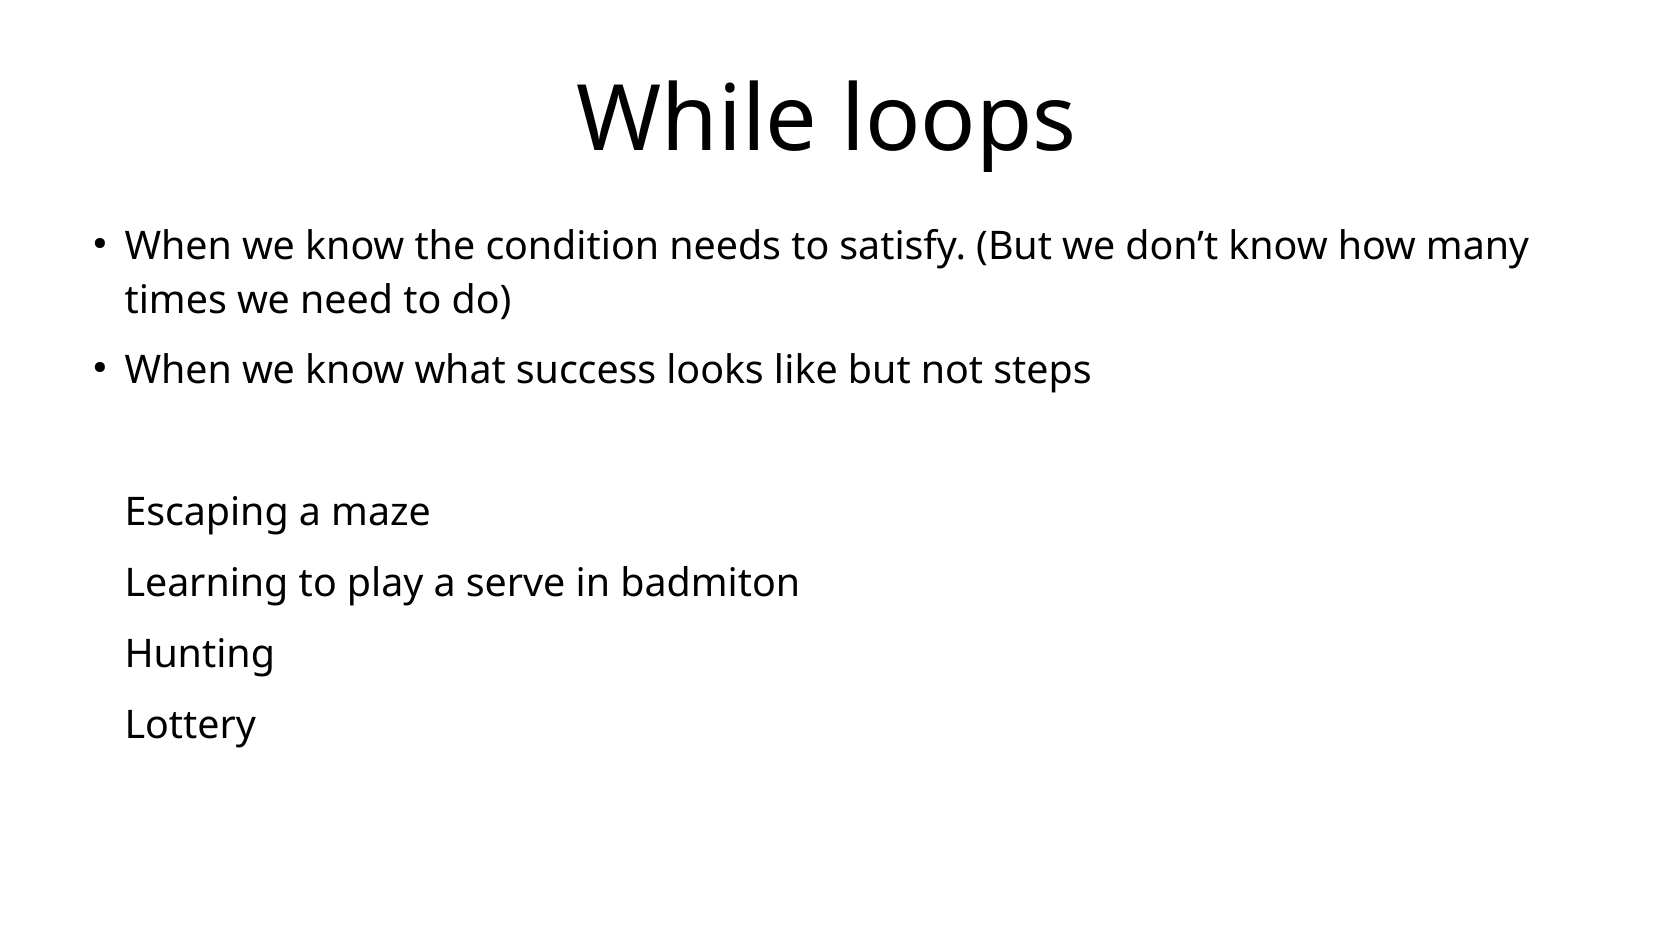

# While loops
When we know the condition needs to satisfy. (But we don’t know how many times we need to do)
When we know what success looks like but not steps
Escaping a maze
Learning to play a serve in badmiton
Hunting
Lottery